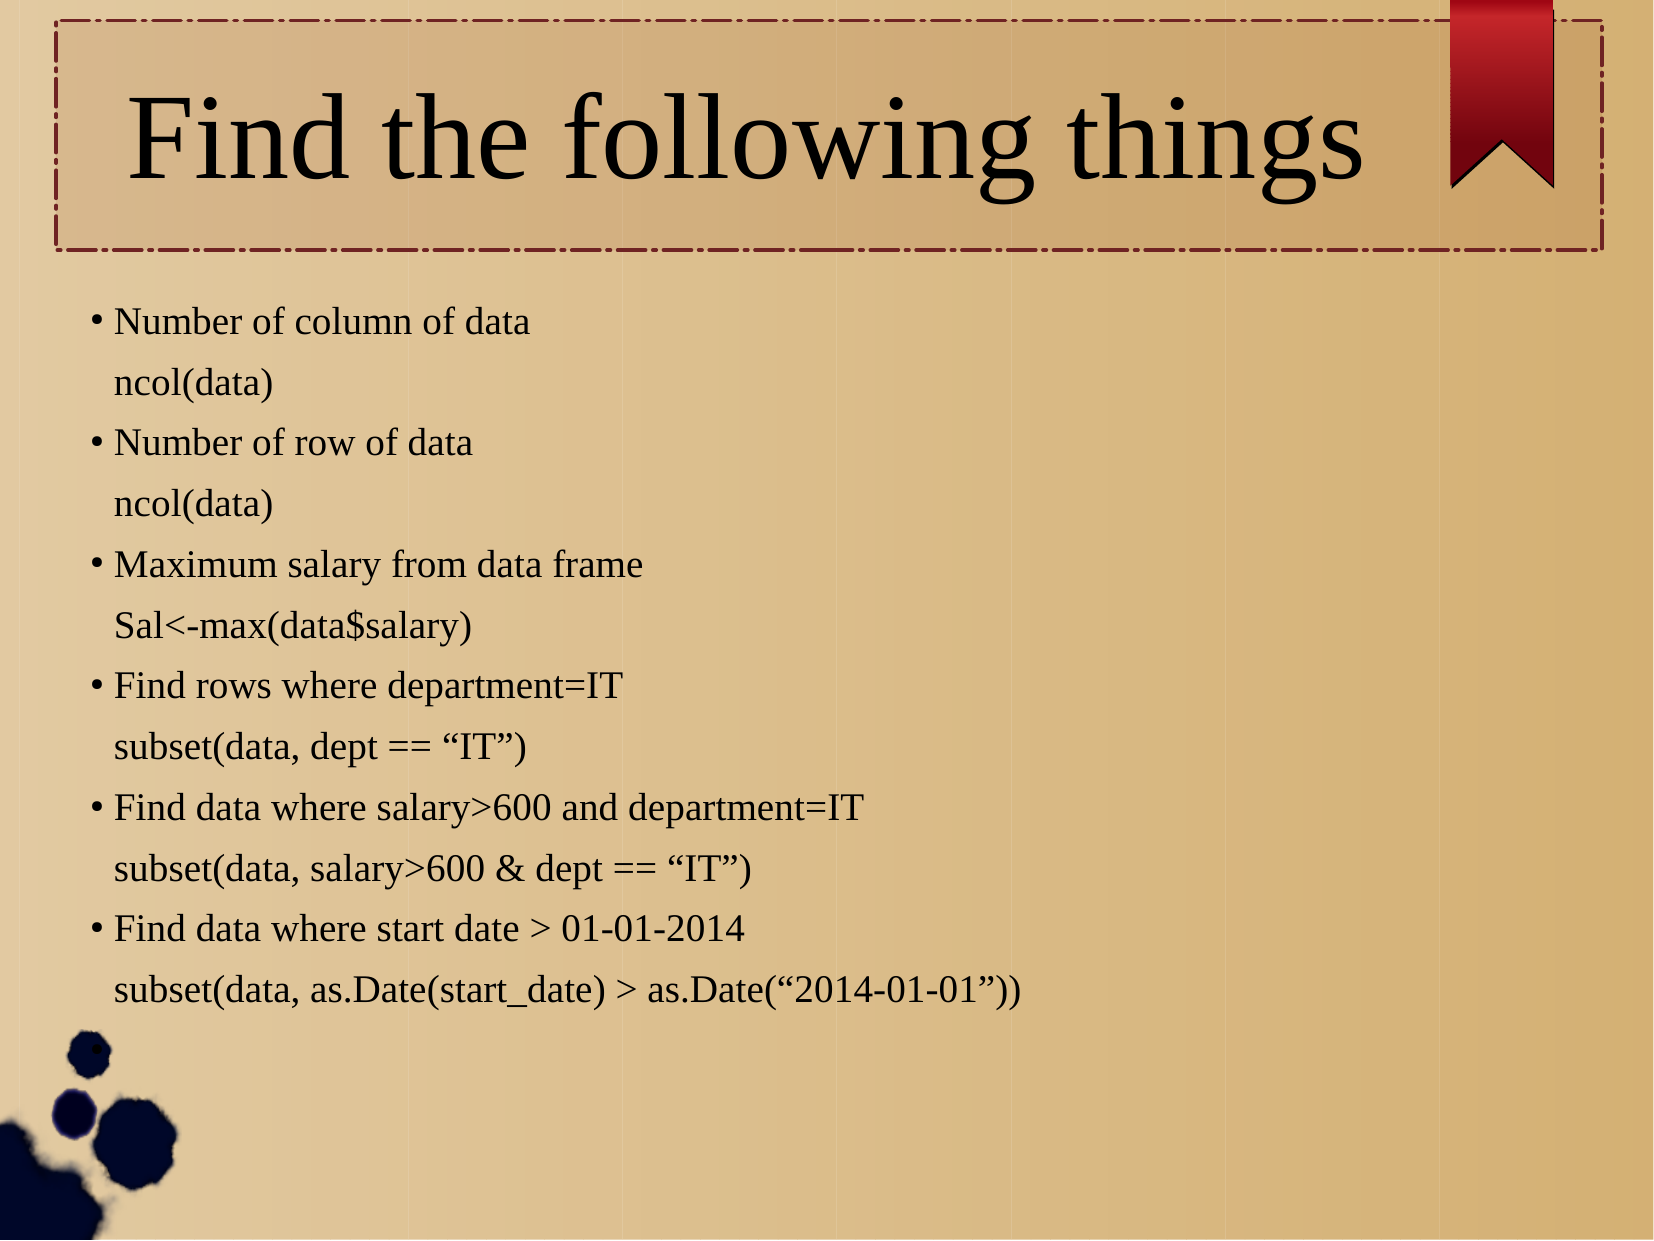

# Find the following things
Number of column of data
ncol(data)
Number of row of data
ncol(data)
Maximum salary from data frame
Sal<-max(data$salary)
Find rows where department=IT
subset(data, dept == “IT”)
Find data where salary>600 and department=IT
subset(data, salary>600 & dept == “IT”)
Find data where start date > 01-01-2014
subset(data, as.Date(start_date) > as.Date(“2014-01-01”))